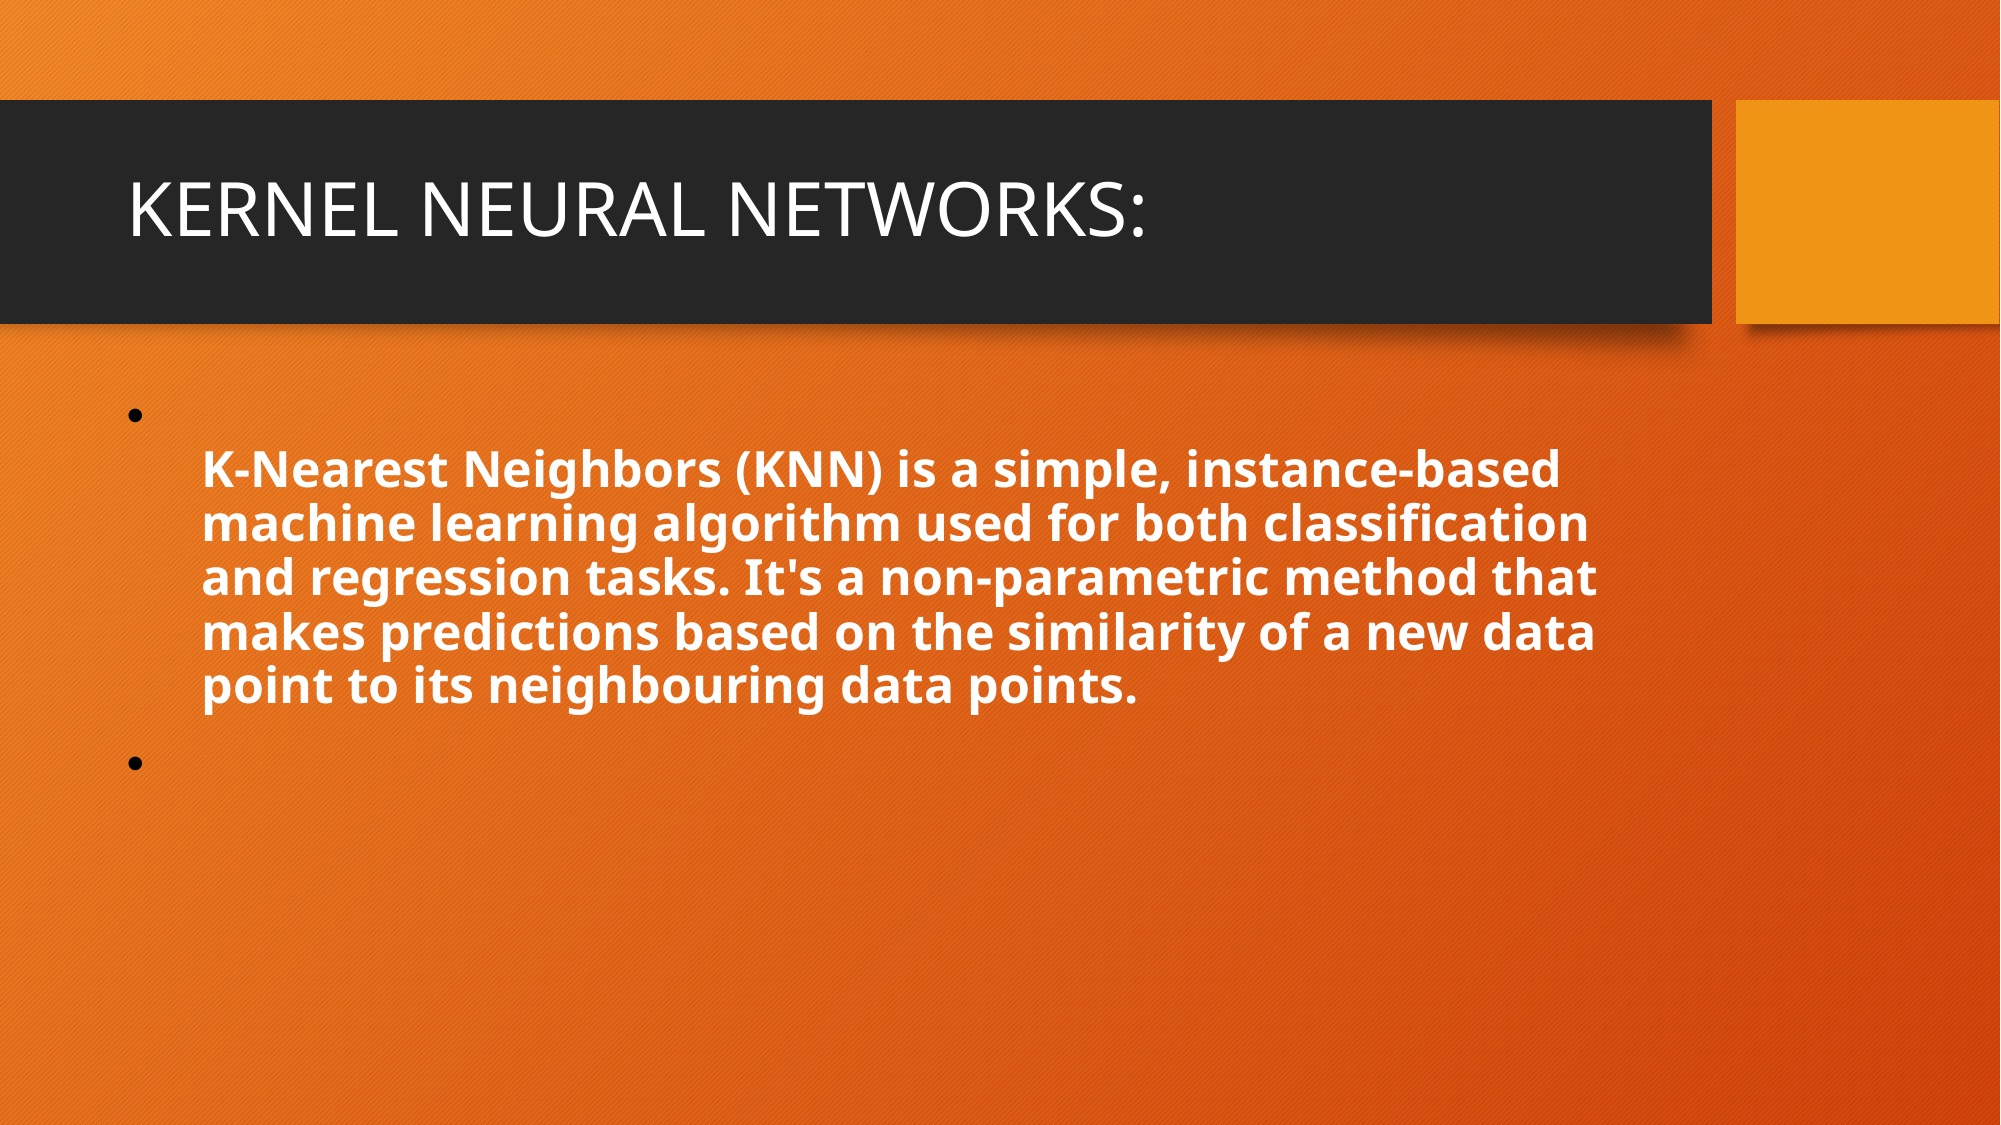

# KERNEL NEURAL NETWORKS:
K-Nearest Neighbors (KNN) is a simple, instance-based machine learning algorithm used for both classification and regression tasks. It's a non-parametric method that makes predictions based on the similarity of a new data point to its neighbouring data points.